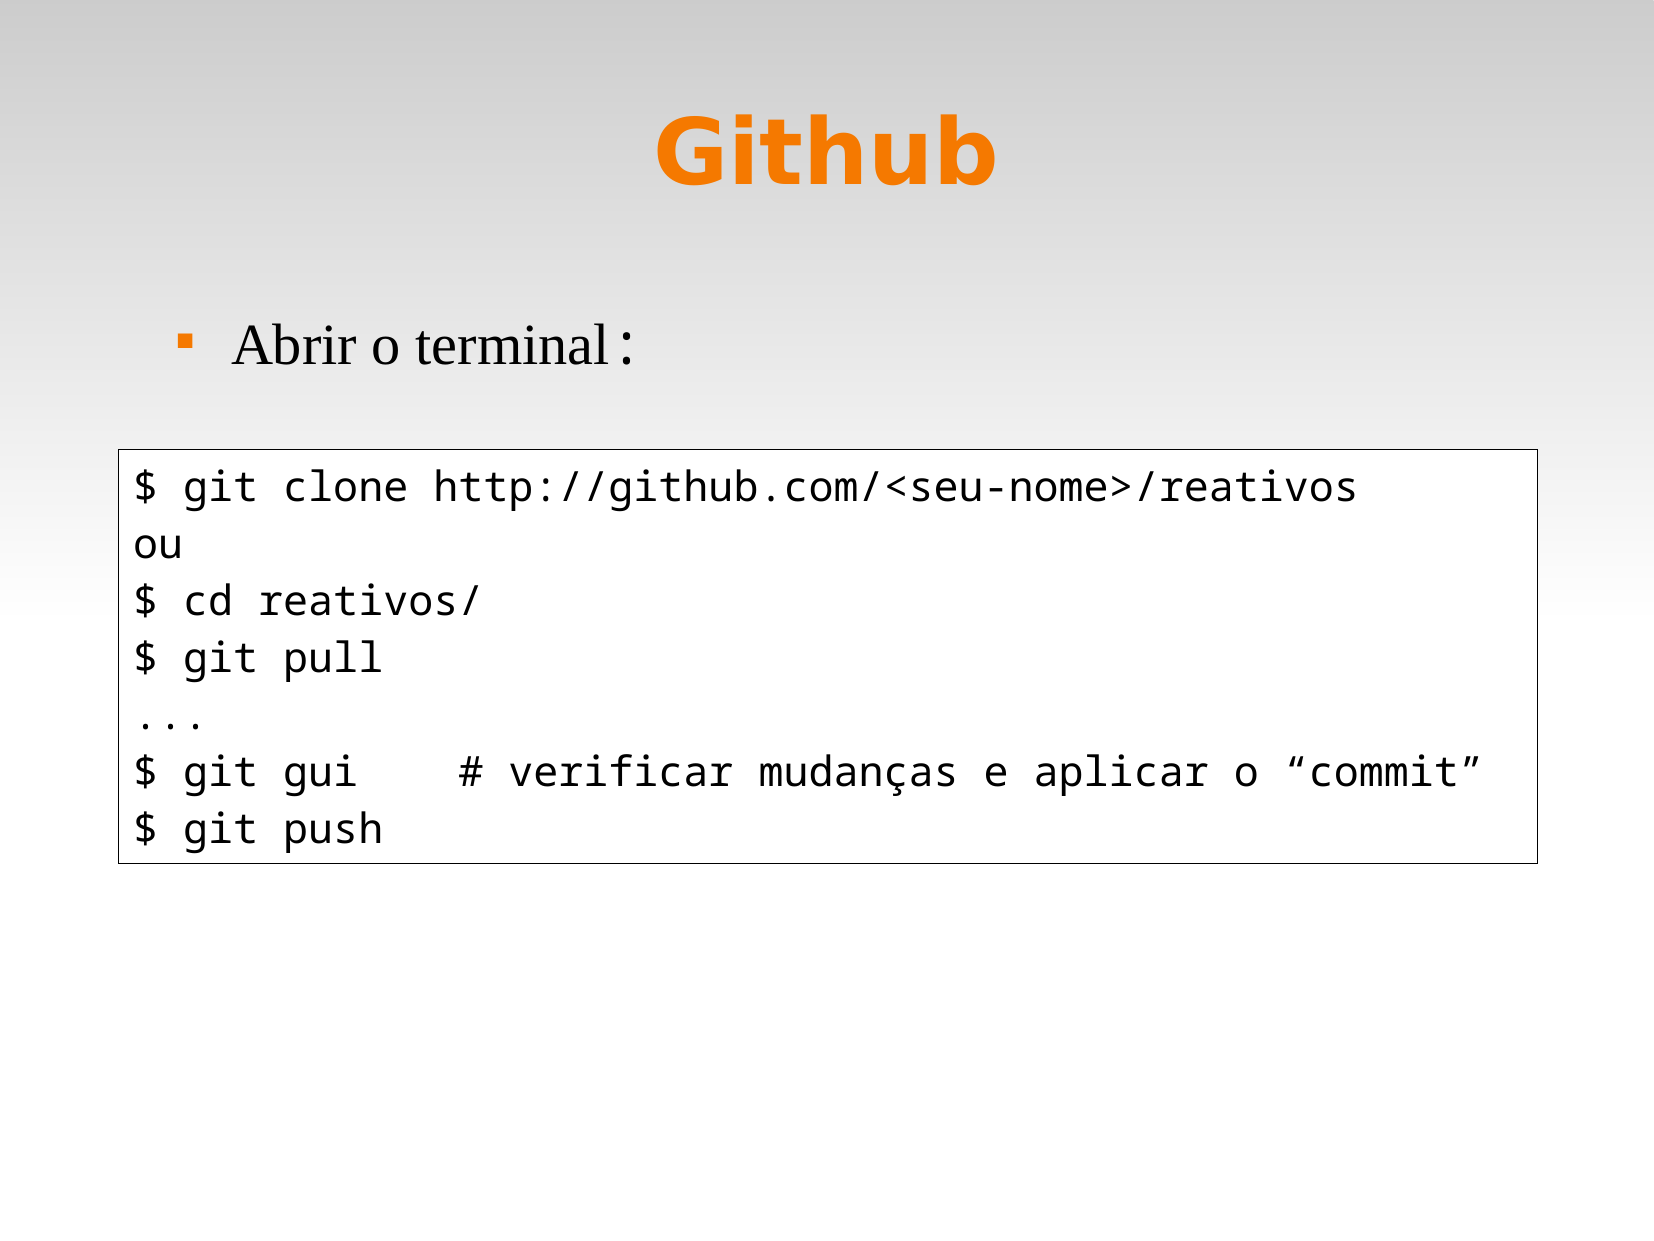

# Github
Abrir o terminal:
$ git clone http://github.com/<seu-nome>/reativos
ou
$ cd reativos/
$ git pull
...
$ git gui # verificar mudanças e aplicar o “commit”
$ git push